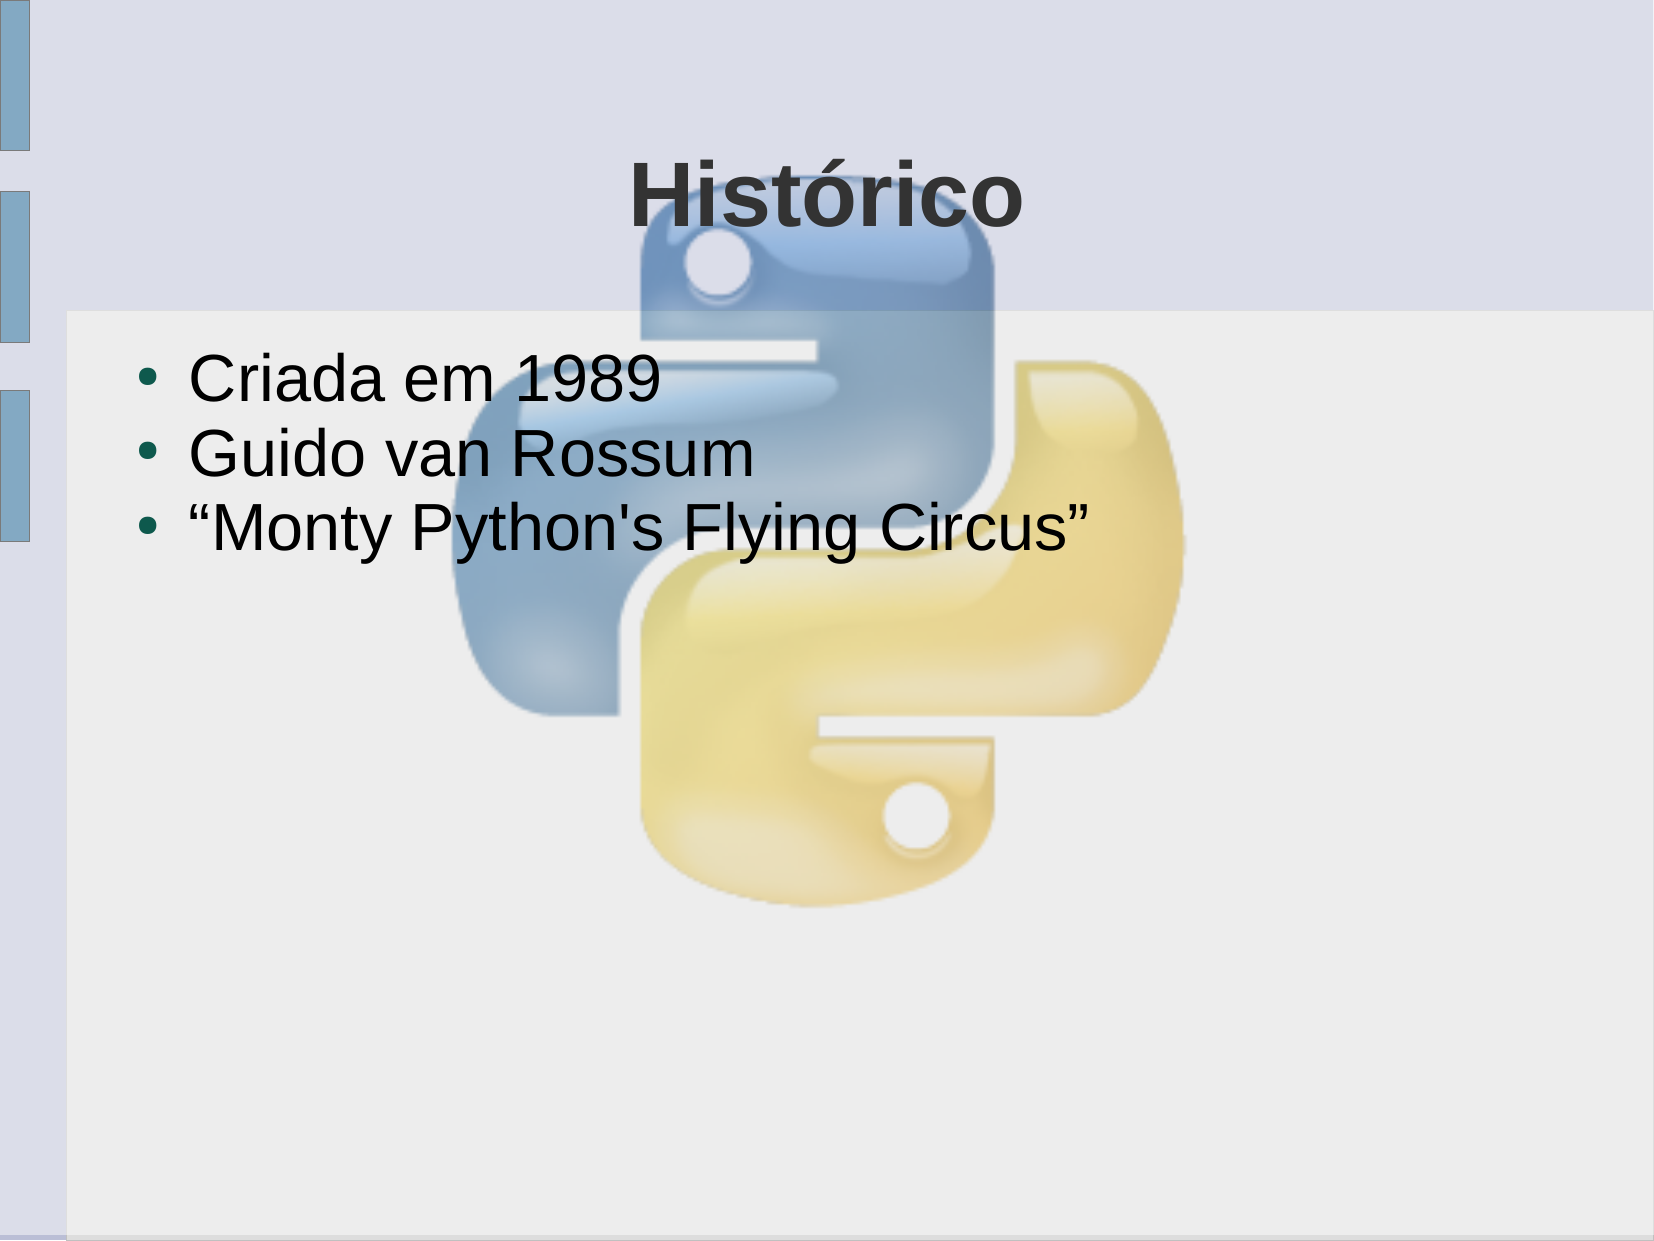

# Histórico
Criada em 1989
Guido van Rossum
“Monty Python's Flying Circus”